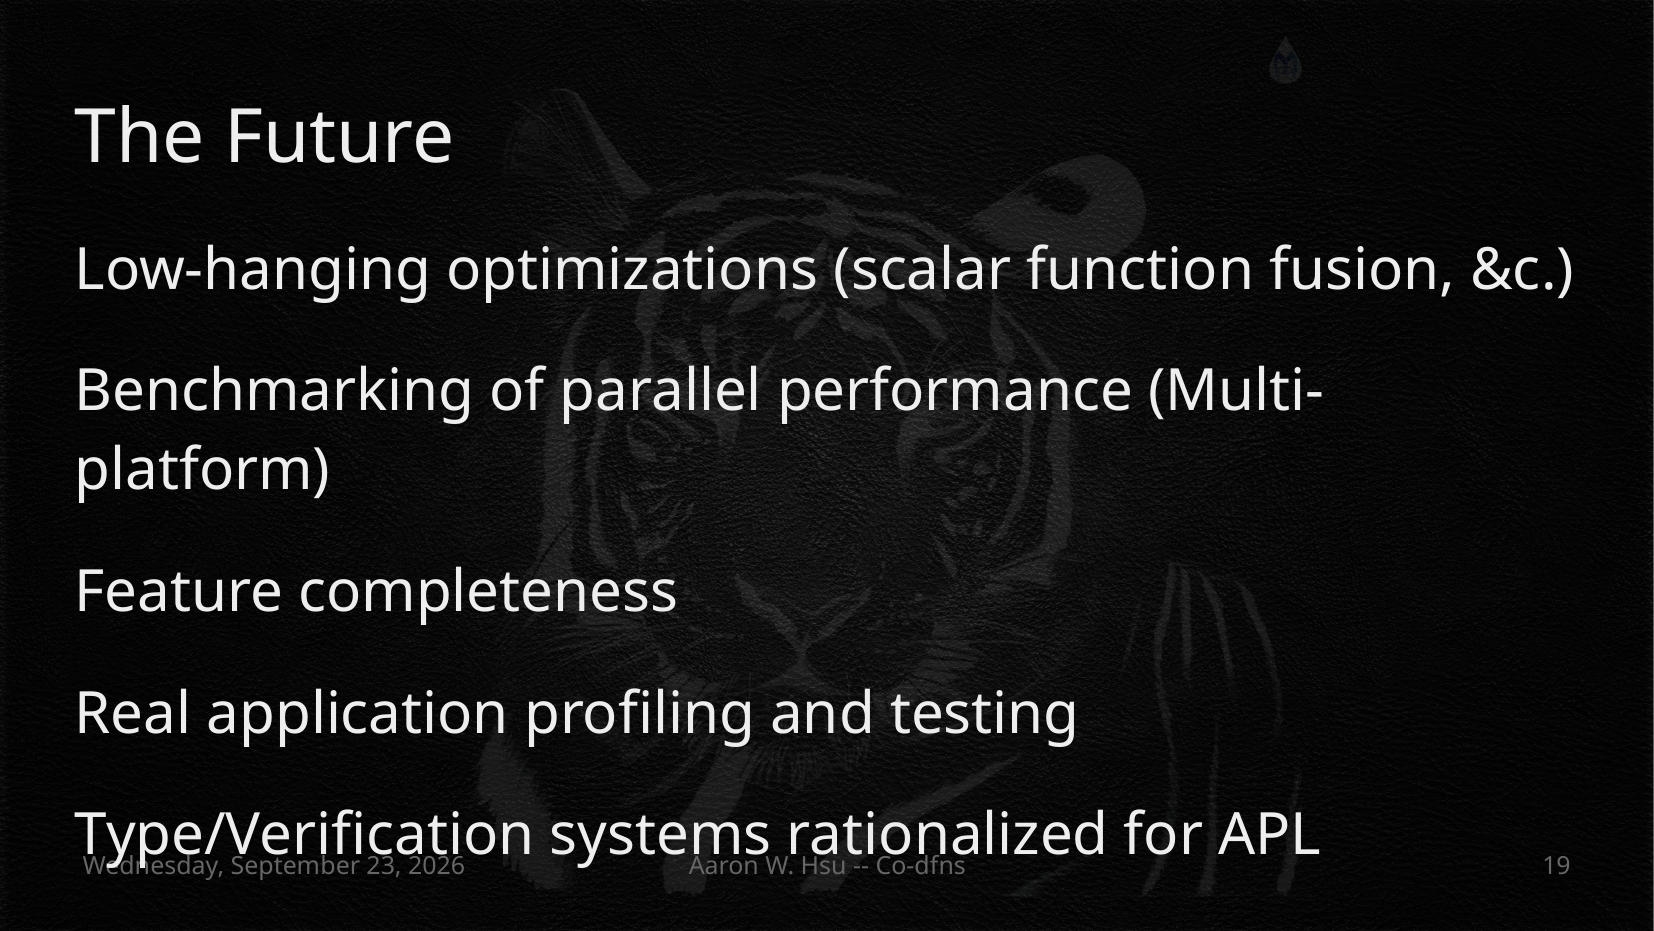

The Future
Low-hanging optimizations (scalar function fusion, &c.)
Benchmarking of parallel performance (Multi-platform)
Feature completeness
Real application profiling and testing
Type/Verification systems rationalized for APL
Aaron W. Hsu -- Co-dfns
19